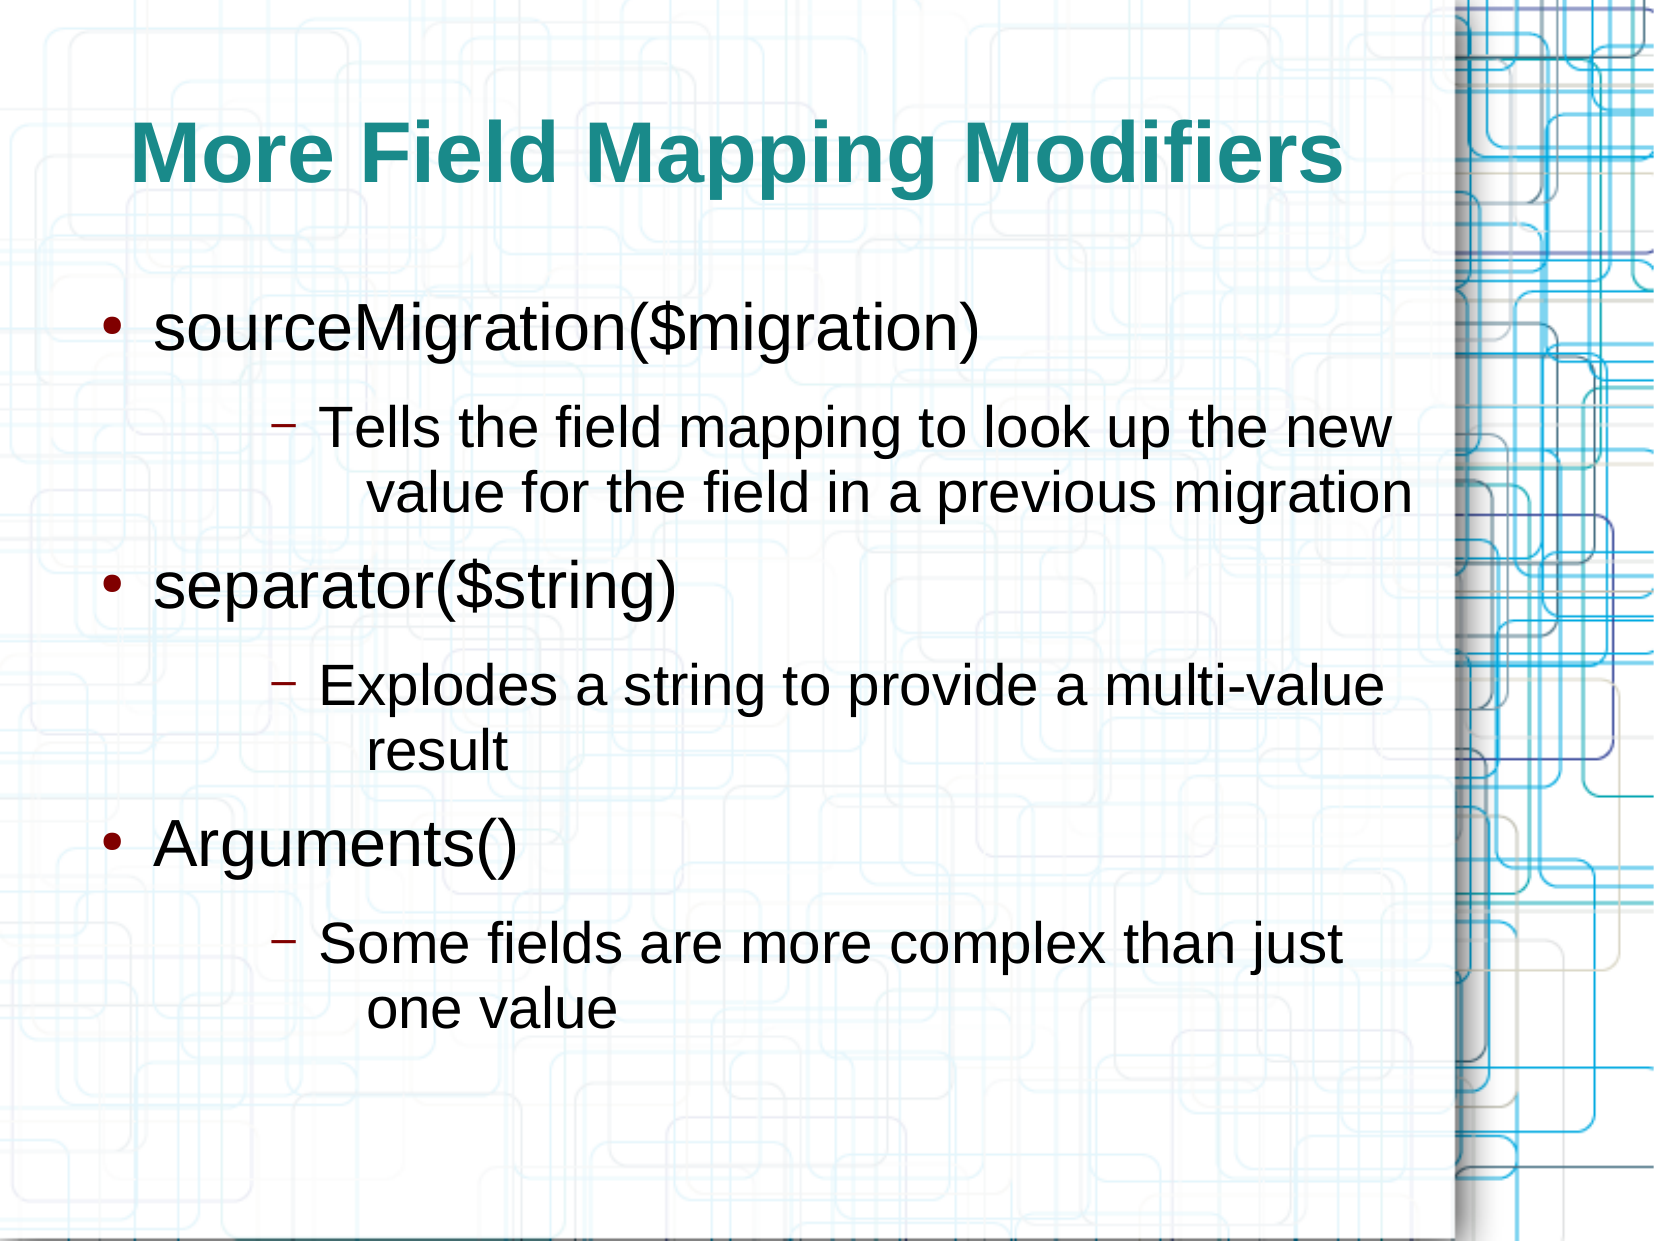

# More Field Mapping Modifiers
sourceMigration($migration)
Tells the field mapping to look up the new value for the field in a previous migration
separator($string)
Explodes a string to provide a multi-value result
Arguments()
Some fields are more complex than just one value